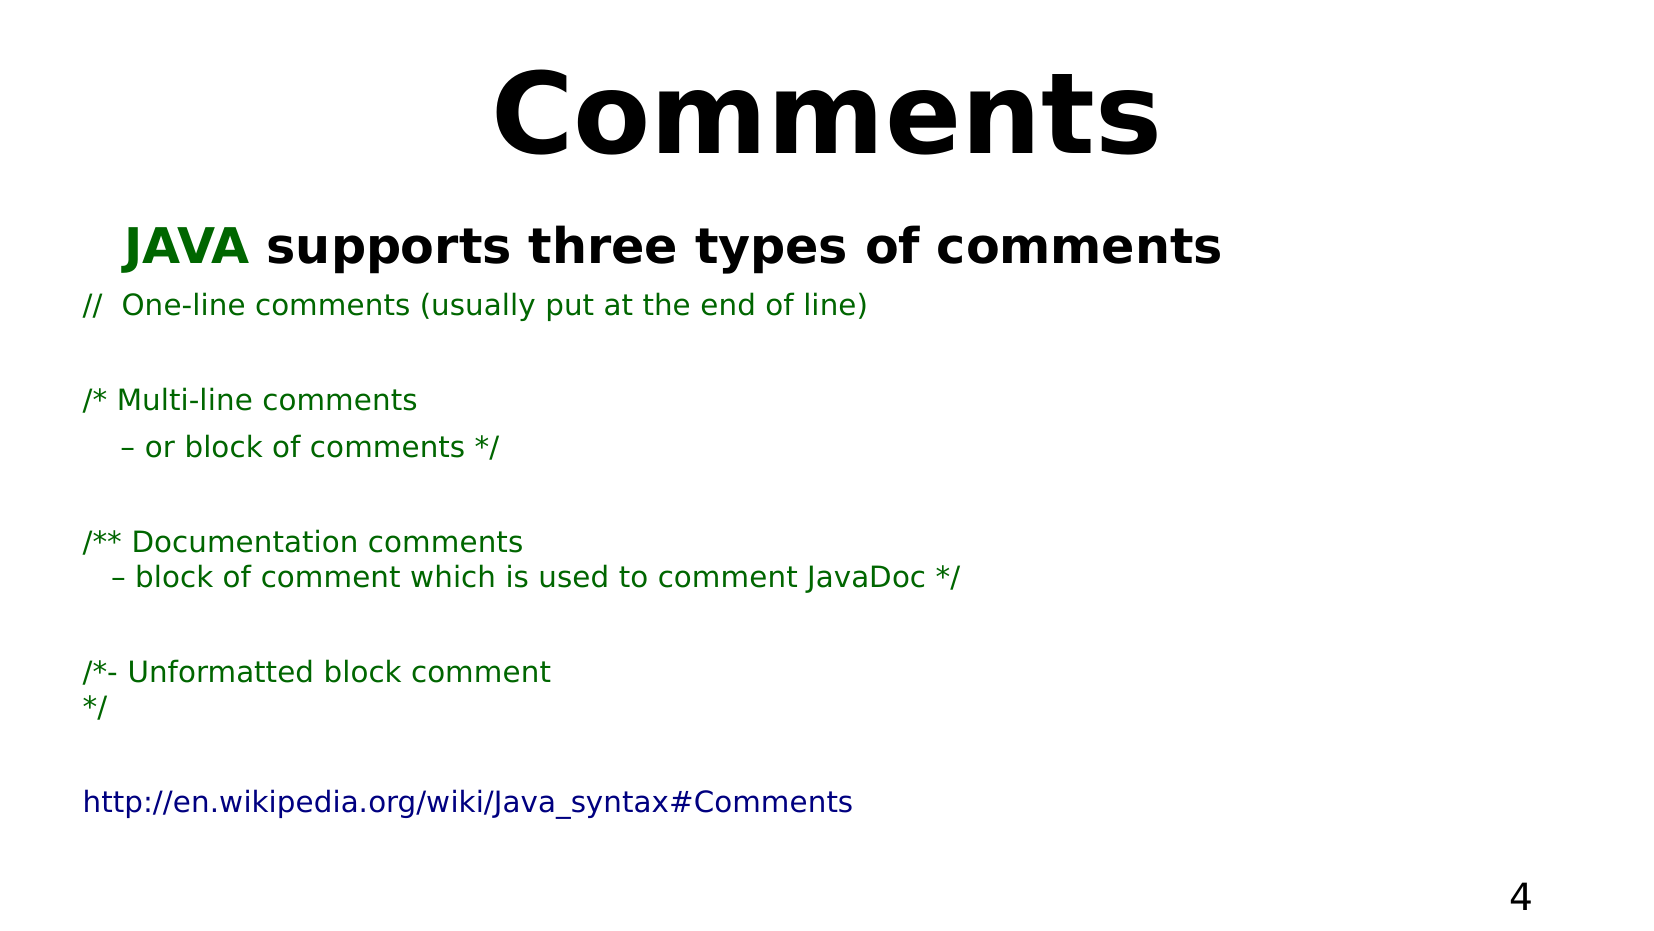

# Comments
JAVA supports three types of comments
// One-line comments (usually put at the end of line)
/* Multi-line comments
 – or block of comments */
/** Documentation comments
 – block of comment which is used to comment JavaDoc */
/*- Unformatted block comment
*/
http://en.wikipedia.org/wiki/Java_syntax#Comments